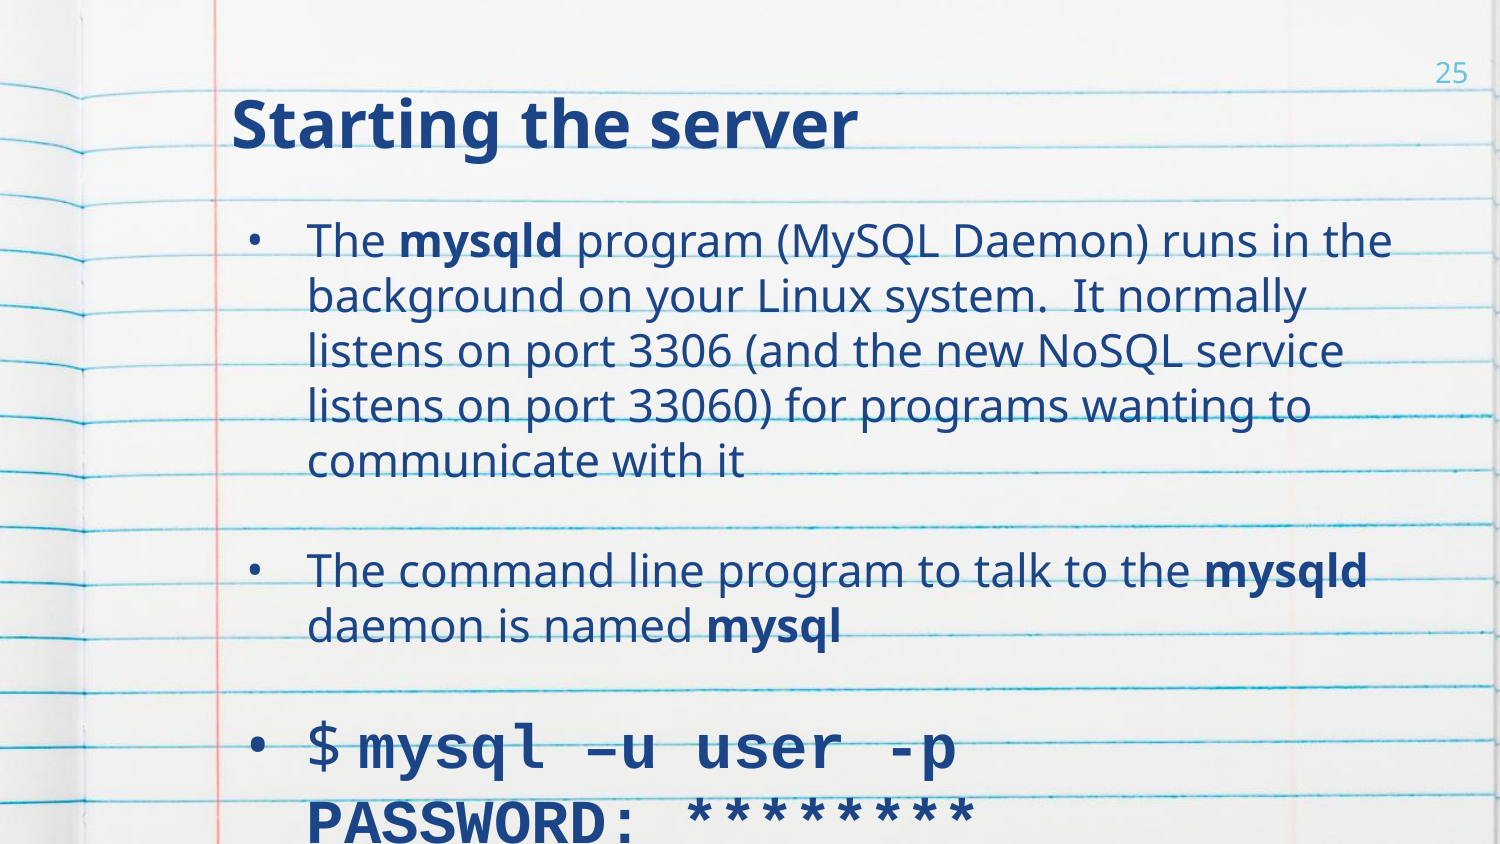

# Starting the server
The mysqld program (MySQL Daemon) runs in the background on your Linux system. It normally listens on port 3306 (and the new NoSQL service listens on port 33060) for programs wanting to communicate with it
The command line program to talk to the mysqld daemon is named mysql
$ mysql –u user -p
PASSWORD: ********